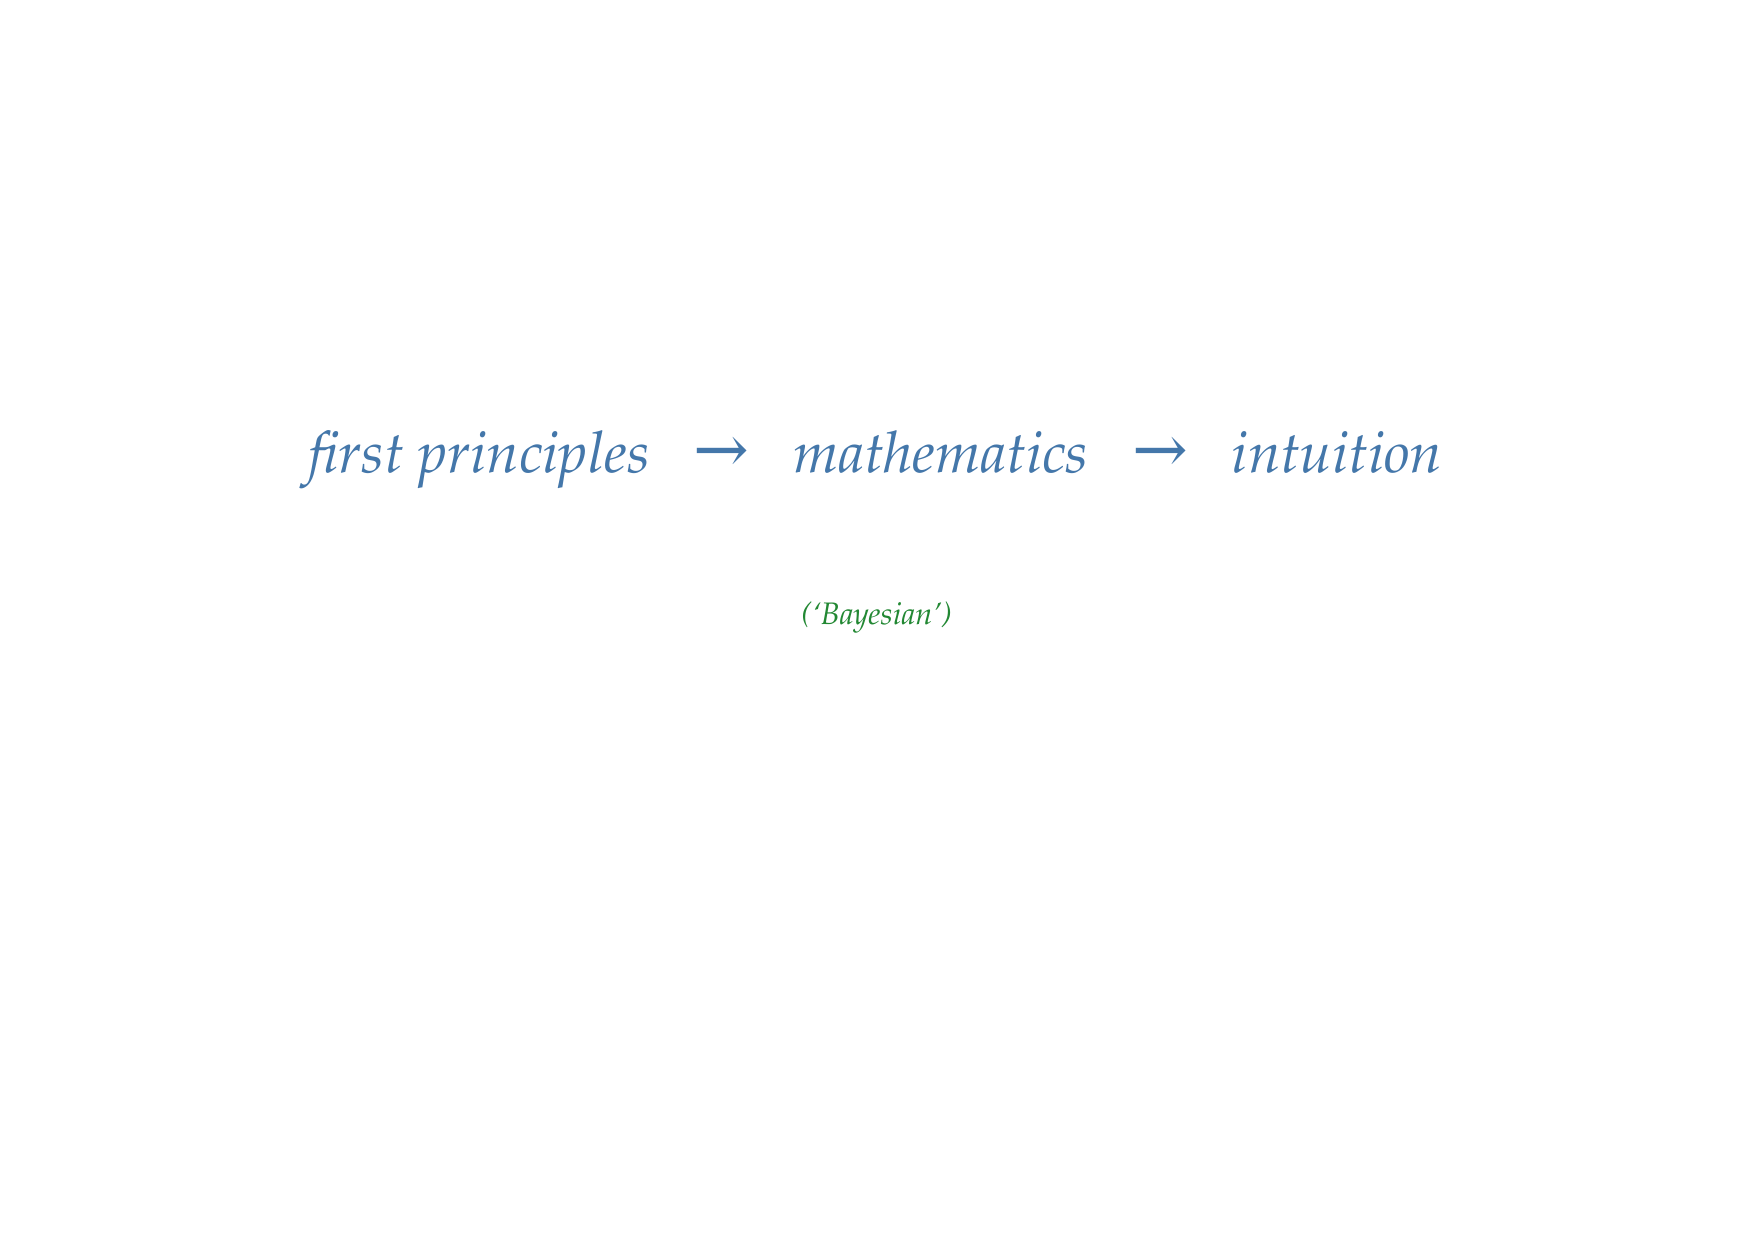

first principles → mathematics → intuition
(‘Bayesian’)